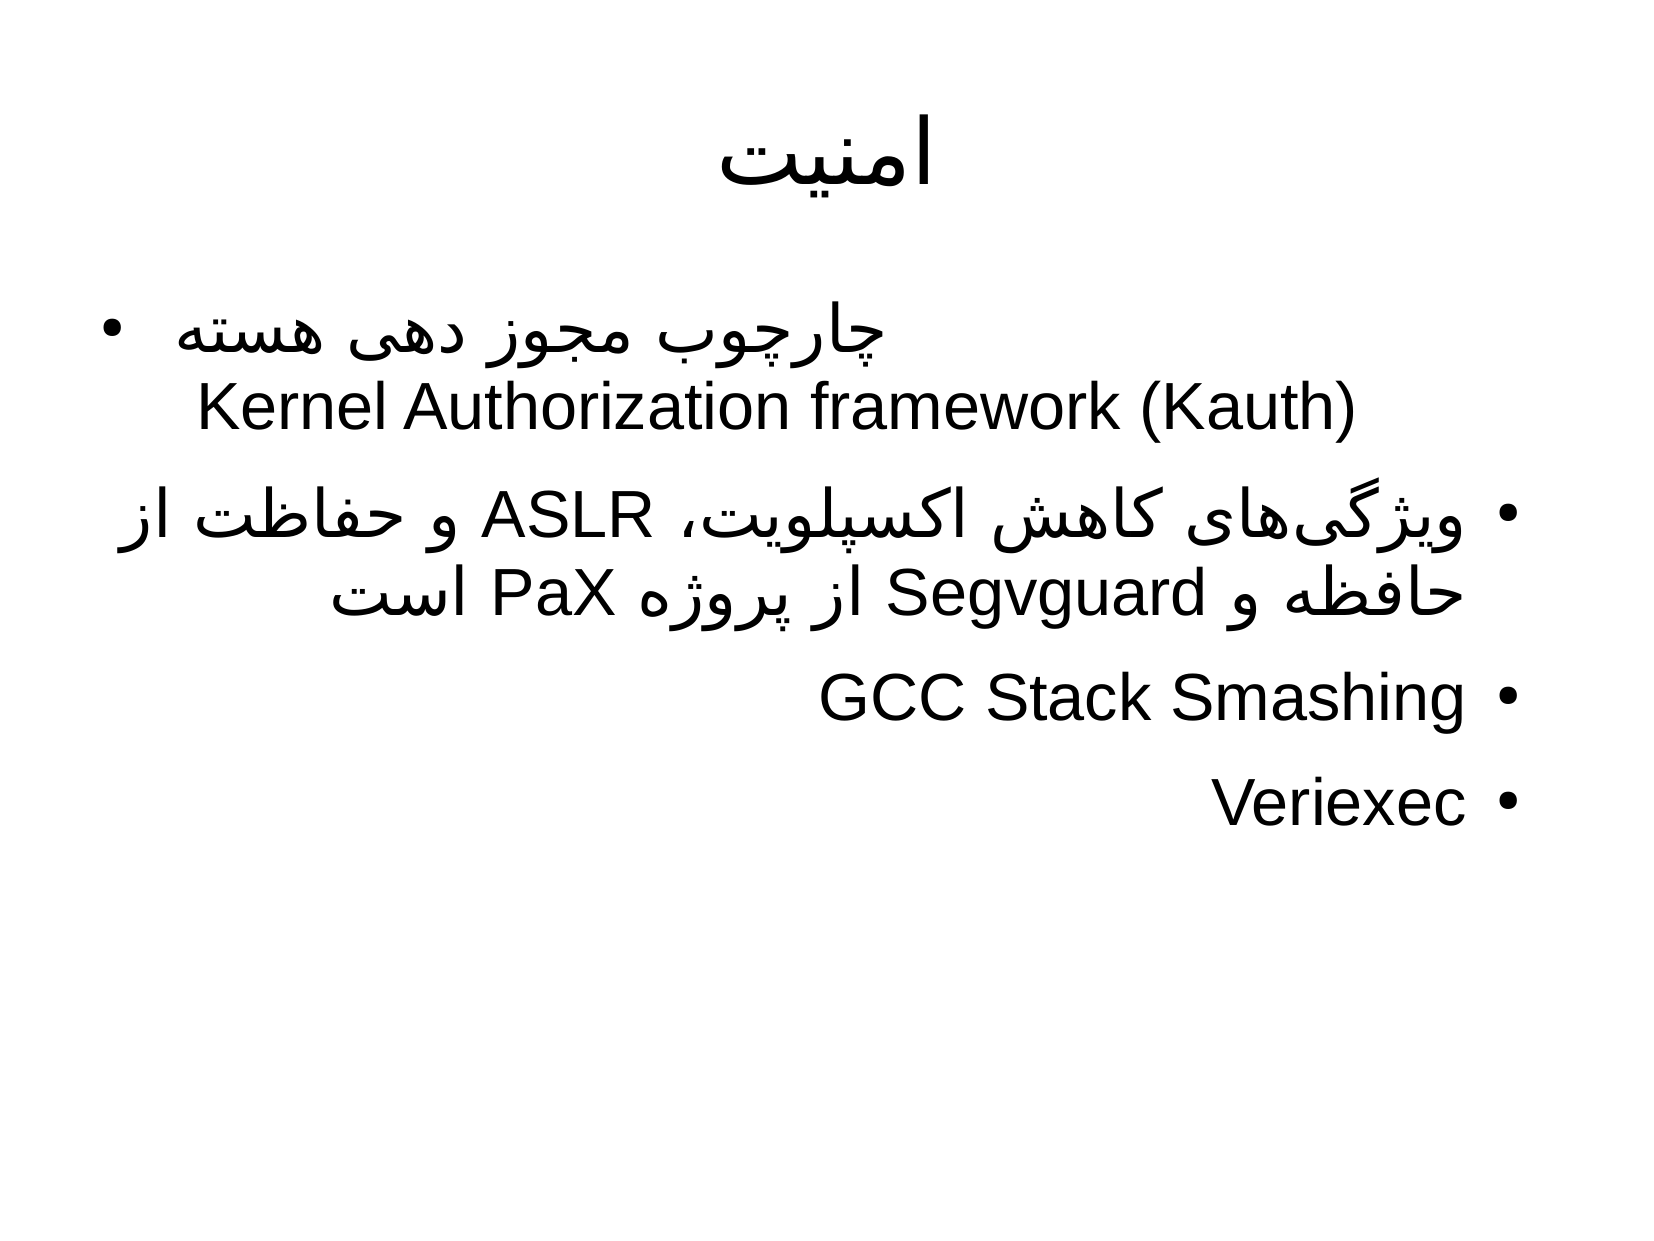

# امنیت
 چارچوب مجوز دهی هسته
 Kernel Authorization framework (Kauth)
ویژگی‌های کاهش اکسپلویت، ASLR و حفاظت از حافظه و Segvguard از پروژه PaX است
GCC Stack Smashing
Veriexec